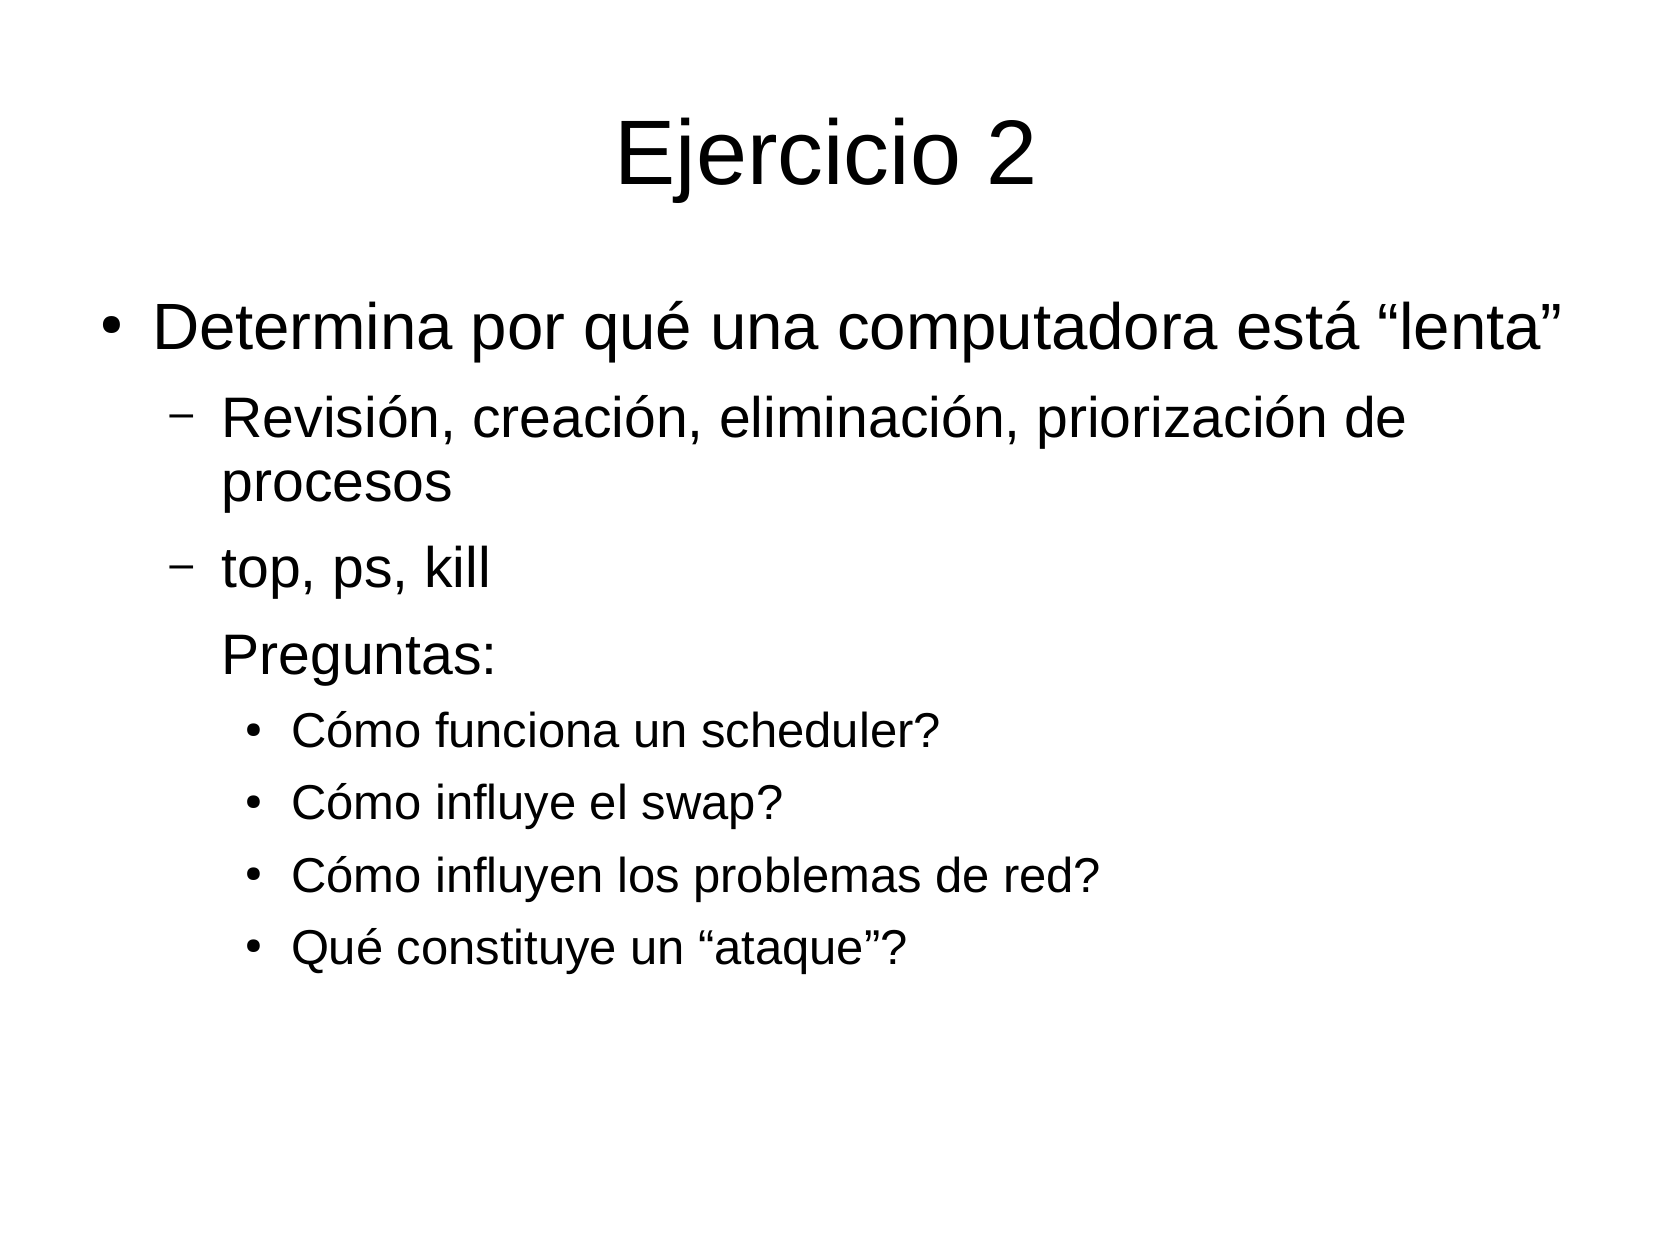

# Ejercicio 2
Determina por qué una computadora está “lenta”
Revisión, creación, eliminación, priorización de procesos
top, ps, kill
Preguntas:
Cómo funciona un scheduler?
Cómo influye el swap?
Cómo influyen los problemas de red?
Qué constituye un “ataque”?